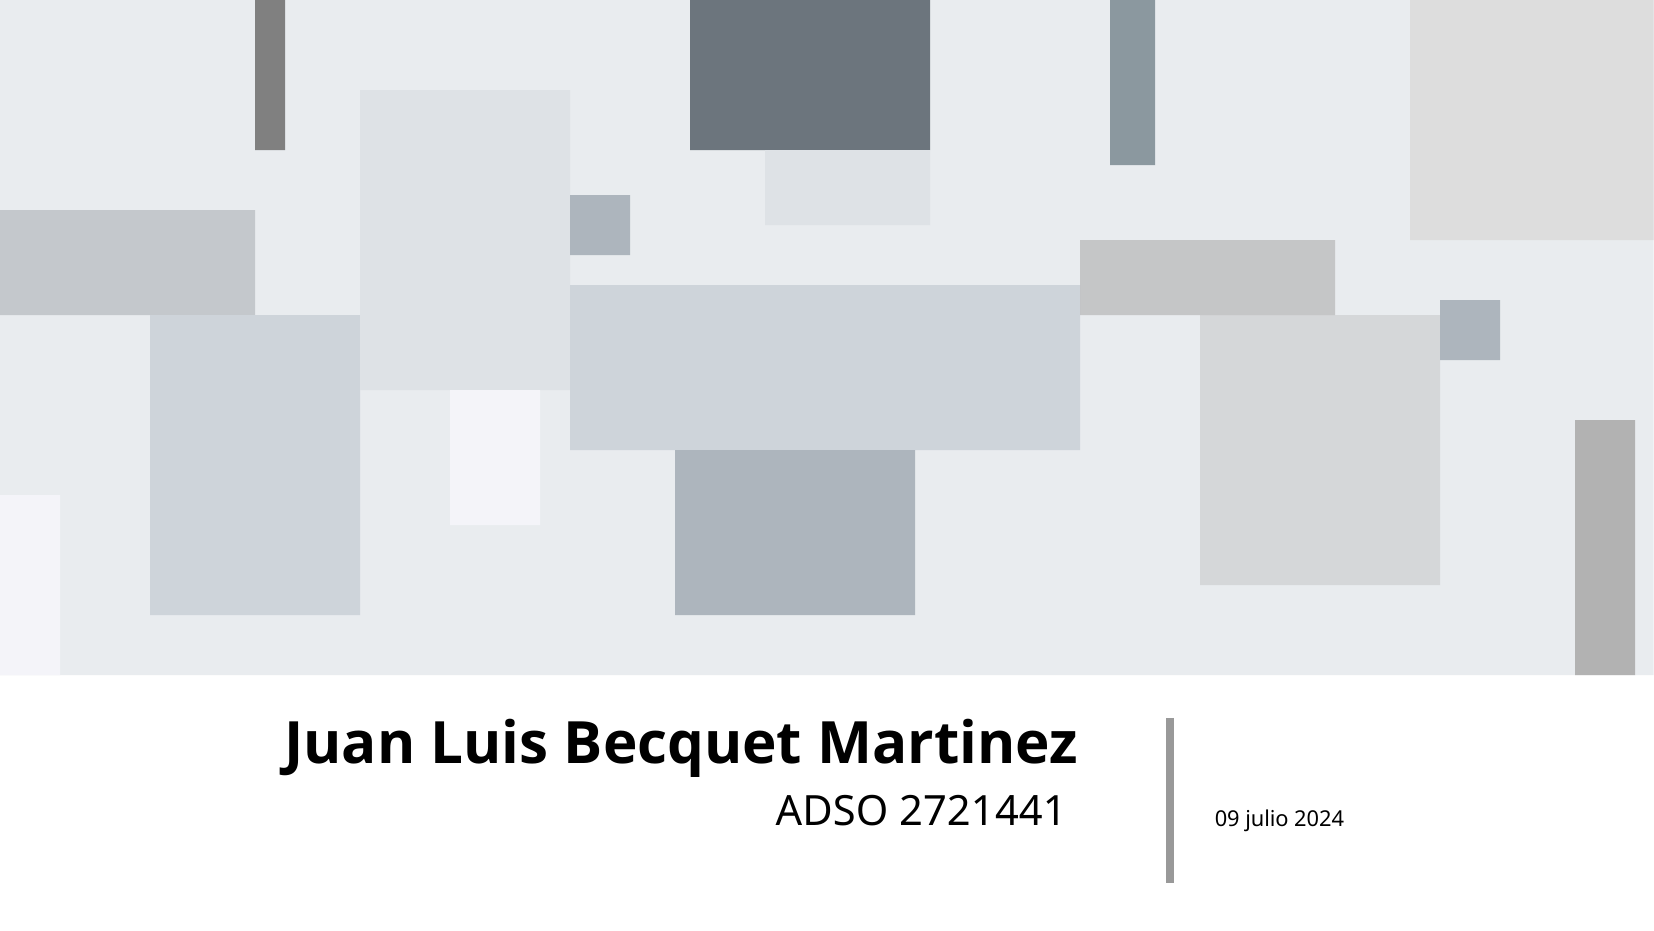

Juan Luis Becquet Martinez
ADSO 2721441
09 julio 2024